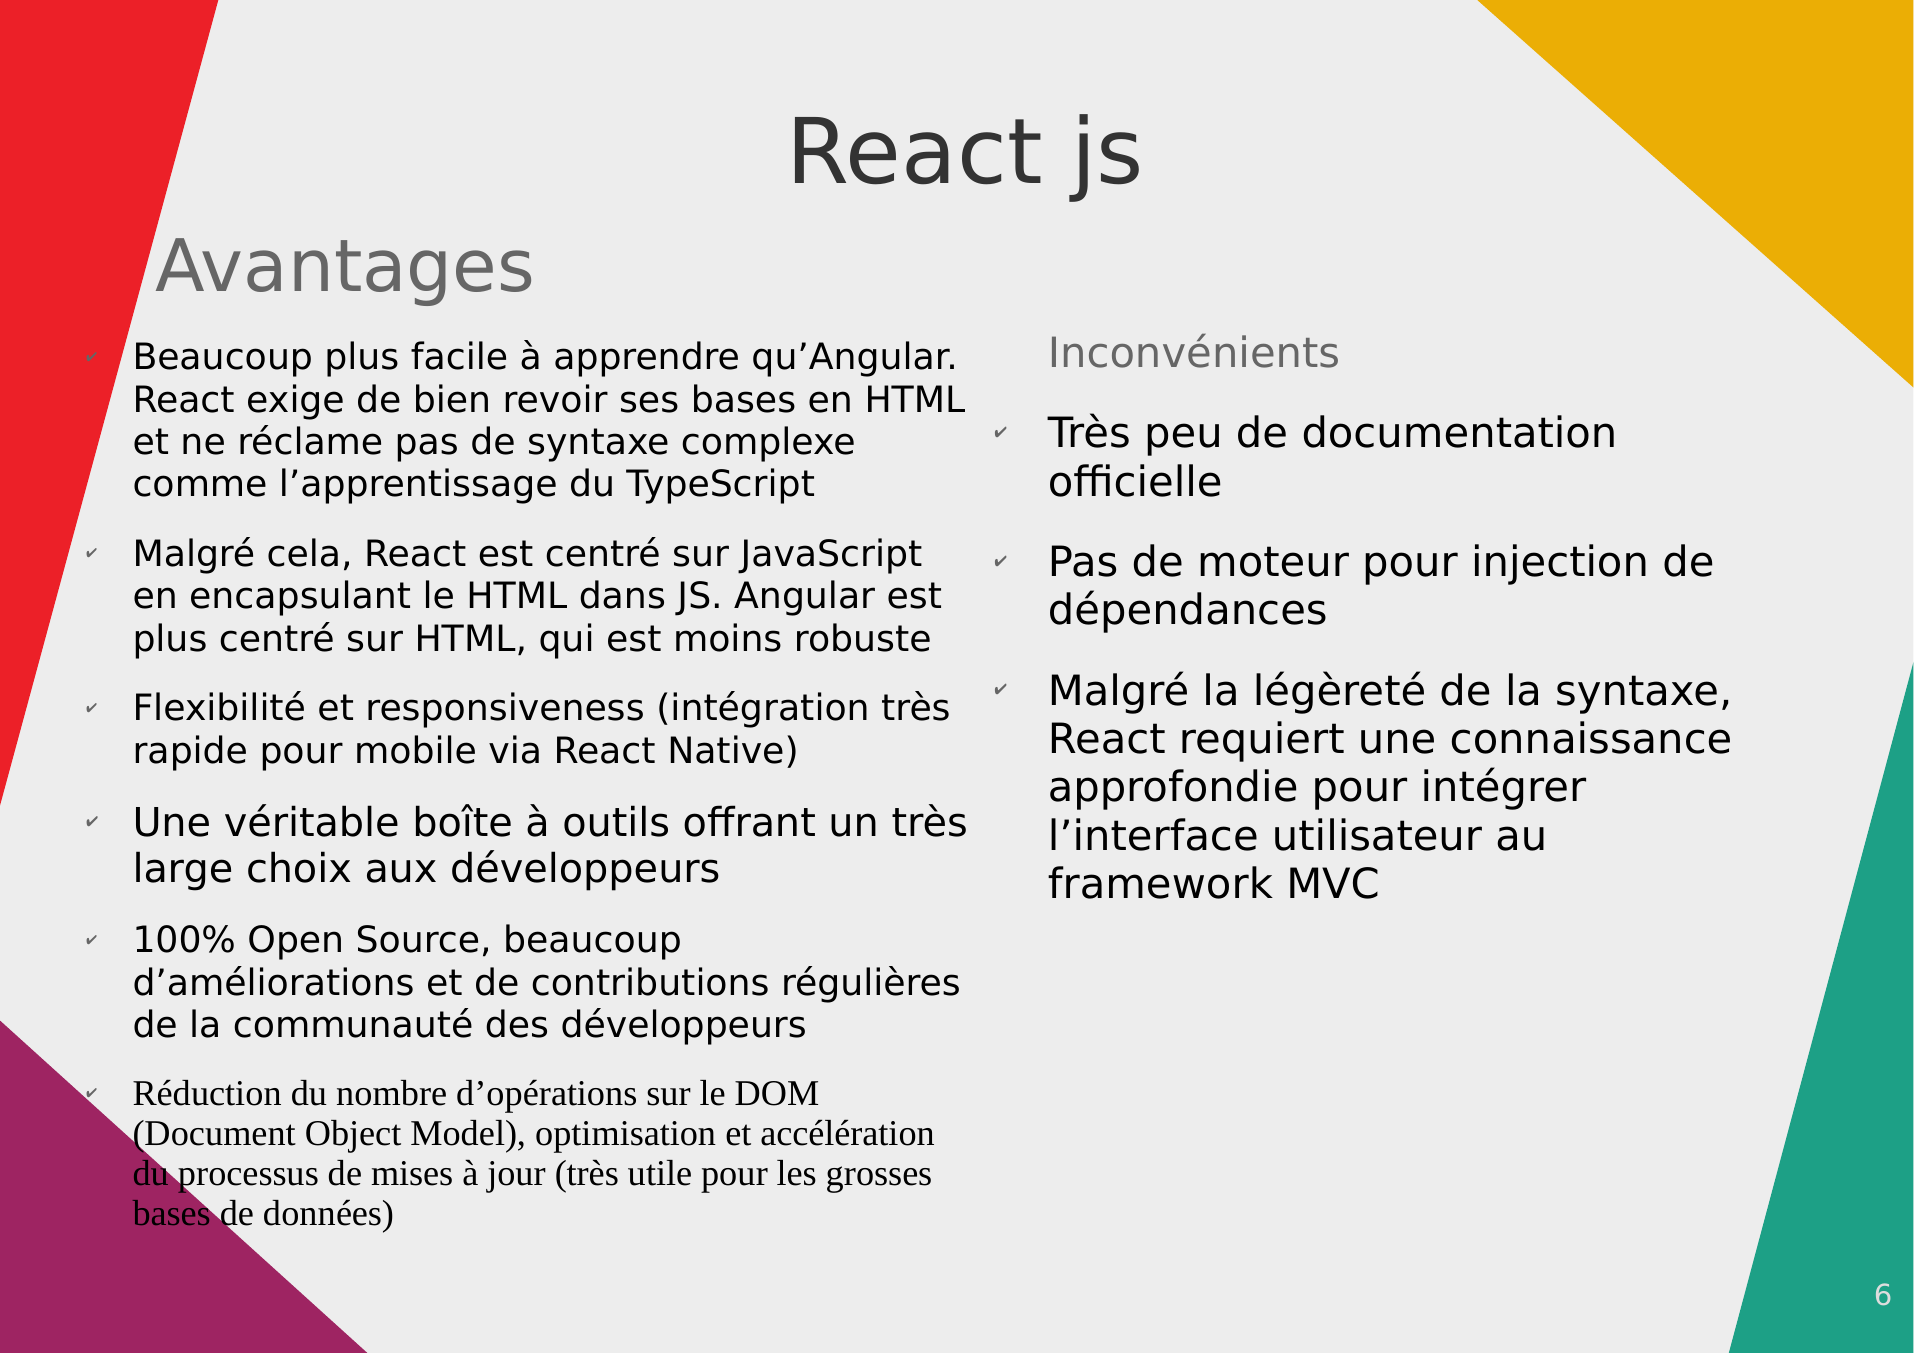

# React js
 Avantages
Beaucoup plus facile à apprendre qu’Angular. React exige de bien revoir ses bases en HTML et ne réclame pas de syntaxe complexe comme l’apprentissage du TypeScript
Malgré cela, React est centré sur JavaScript en encapsulant le HTML dans JS. Angular est plus centré sur HTML, qui est moins robuste
Flexibilité et responsiveness (intégration très rapide pour mobile via React Native)
Une véritable boîte à outils offrant un très large choix aux développeurs
100% Open Source, beaucoup d’améliorations et de contributions régulières de la communauté des développeurs
Réduction du nombre d’opérations sur le DOM (Document Object Model), optimisation et accélération du processus de mises à jour (très utile pour les grosses bases de données)
Inconvénients
Très peu de documentation officielle
Pas de moteur pour injection de dépendances
Malgré la légèreté de la syntaxe, React requiert une connaissance approfondie pour intégrer l’interface utilisateur au framework MVC
6